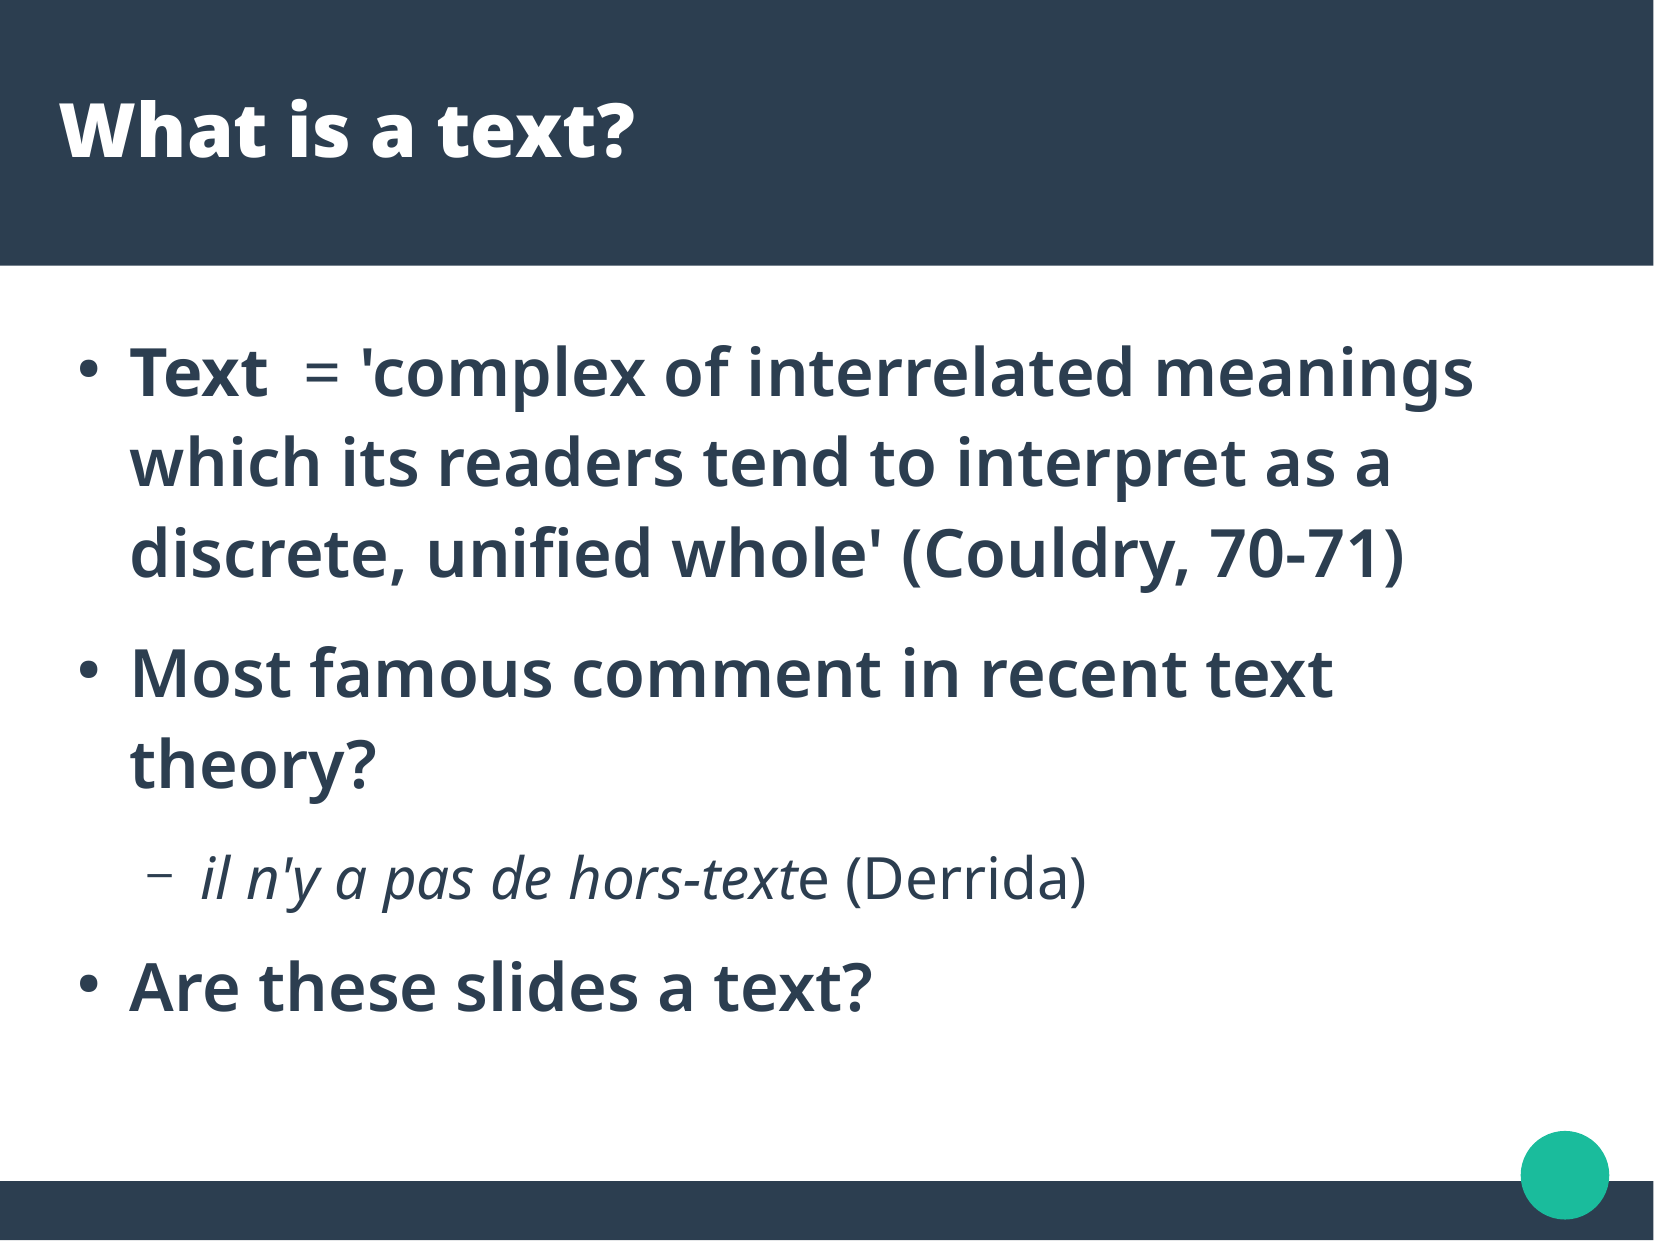

# What is a text?
Text = 'complex of interrelated meanings which its readers tend to interpret as a discrete, unified whole' (Couldry, 70-71)
Most famous comment in recent text theory?
il n'y a pas de hors-texte (Derrida)
Are these slides a text?